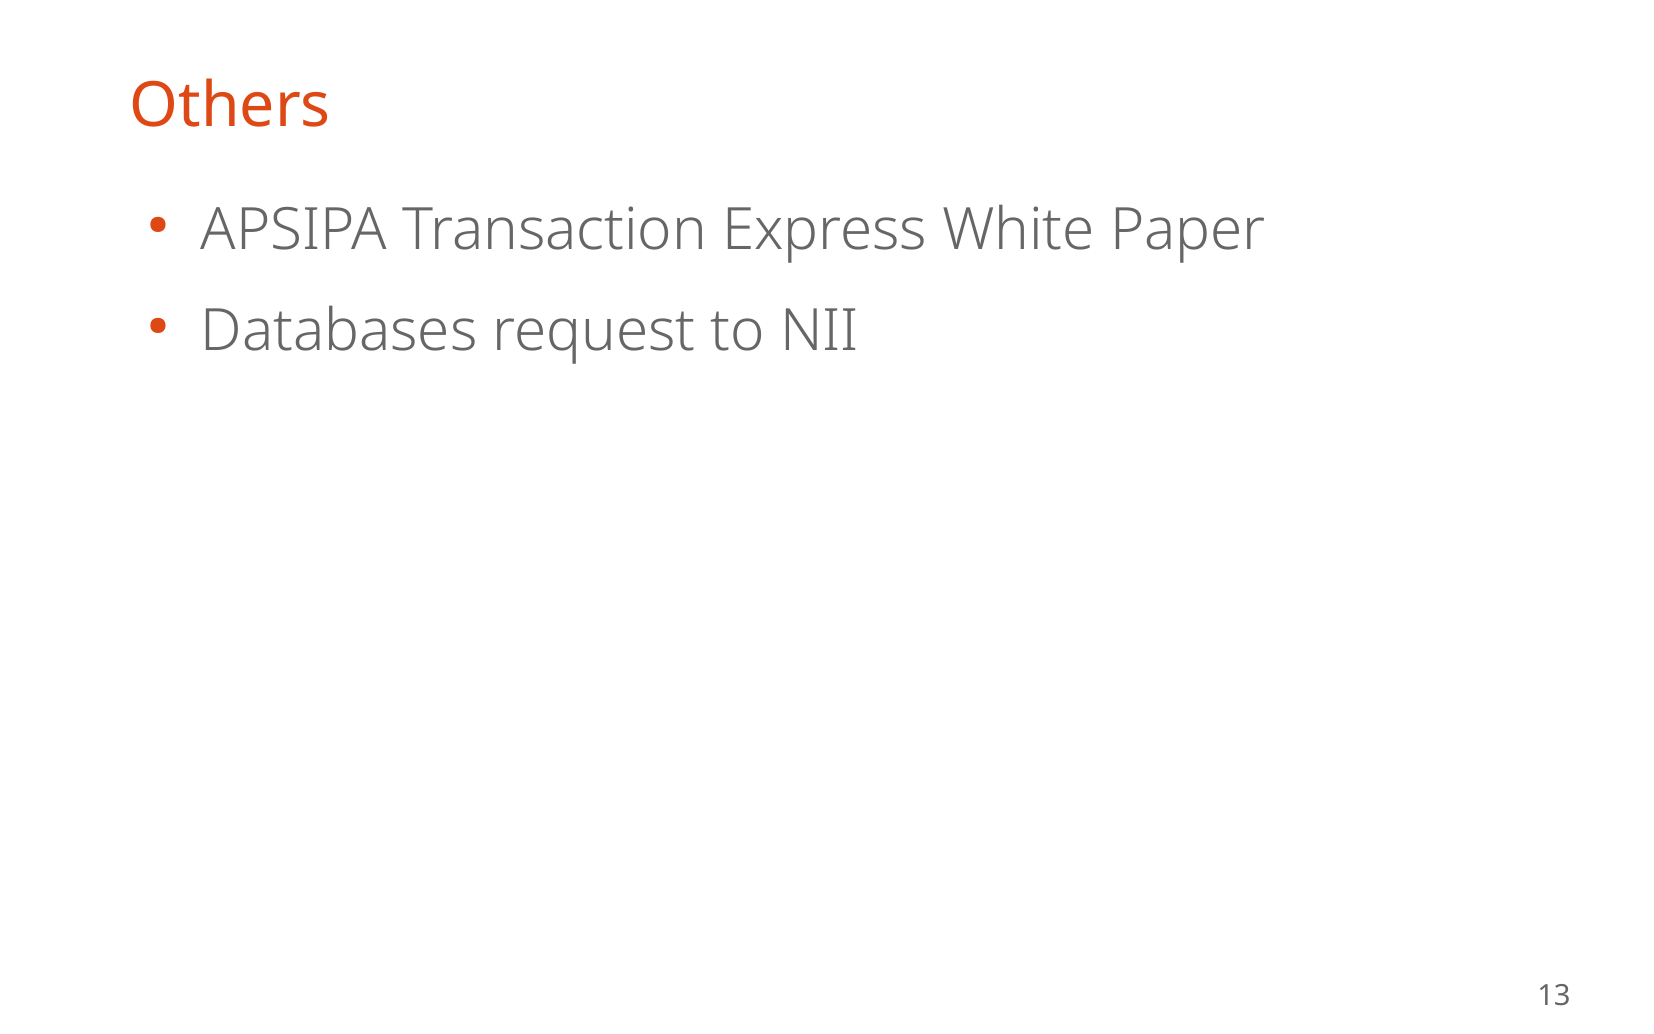

# Others
APSIPA Transaction Express White Paper
Databases request to NII
13